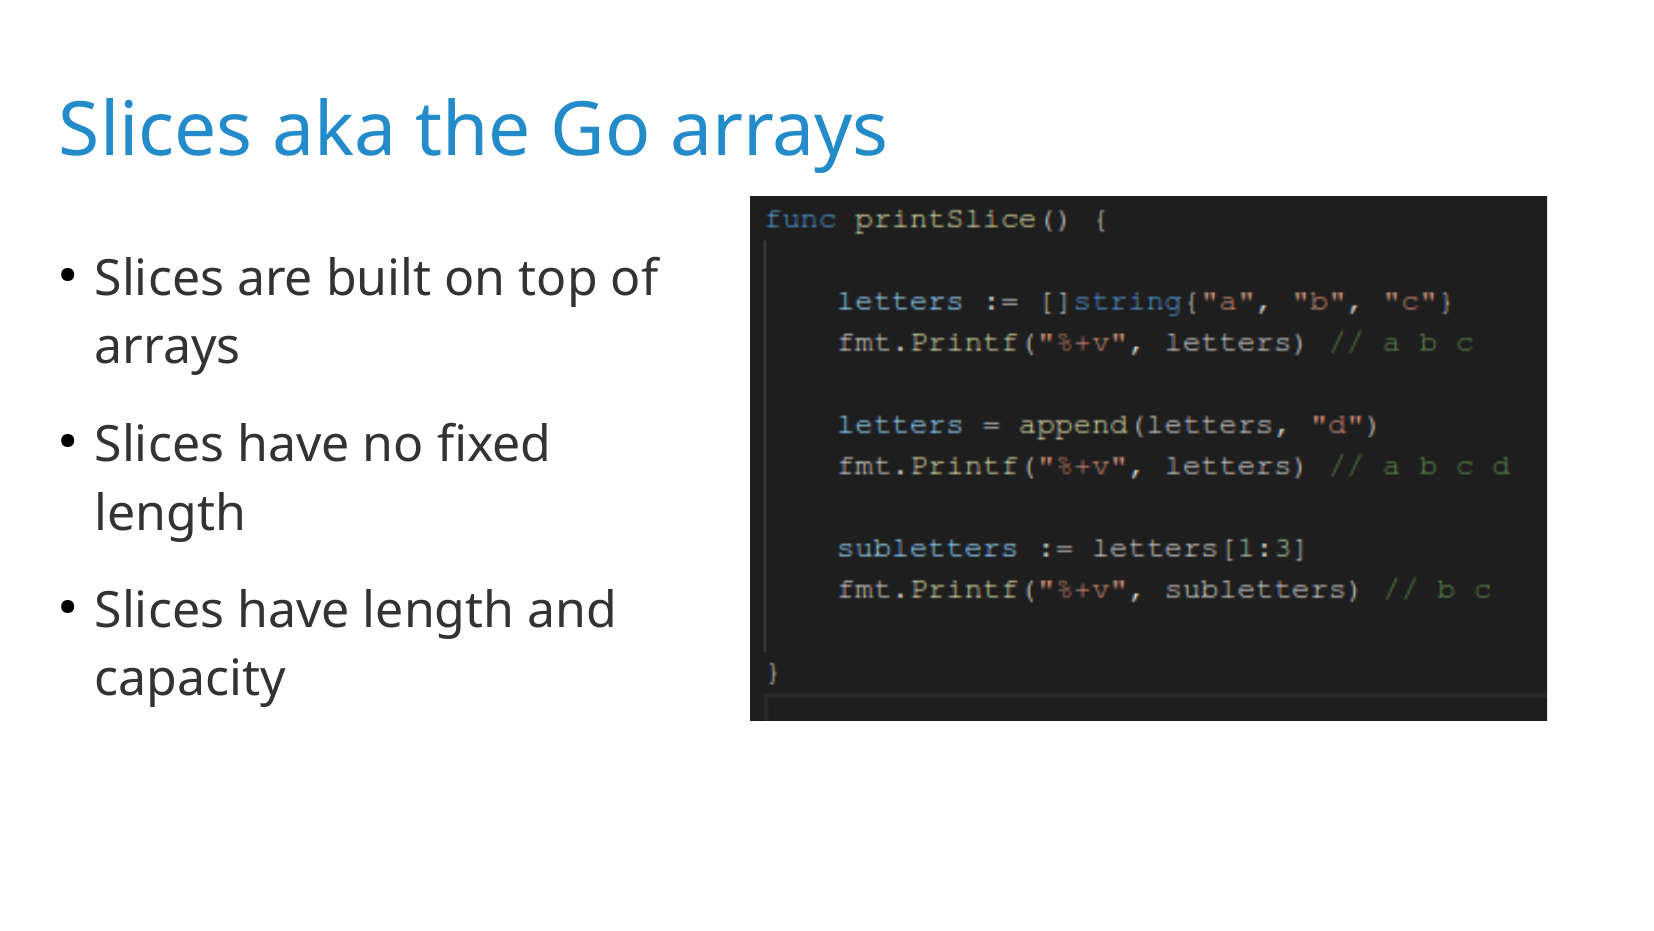

# Slices aka the Go arrays
Slices are built on top of arrays
Slices have no fixed length
Slices have length and capacity